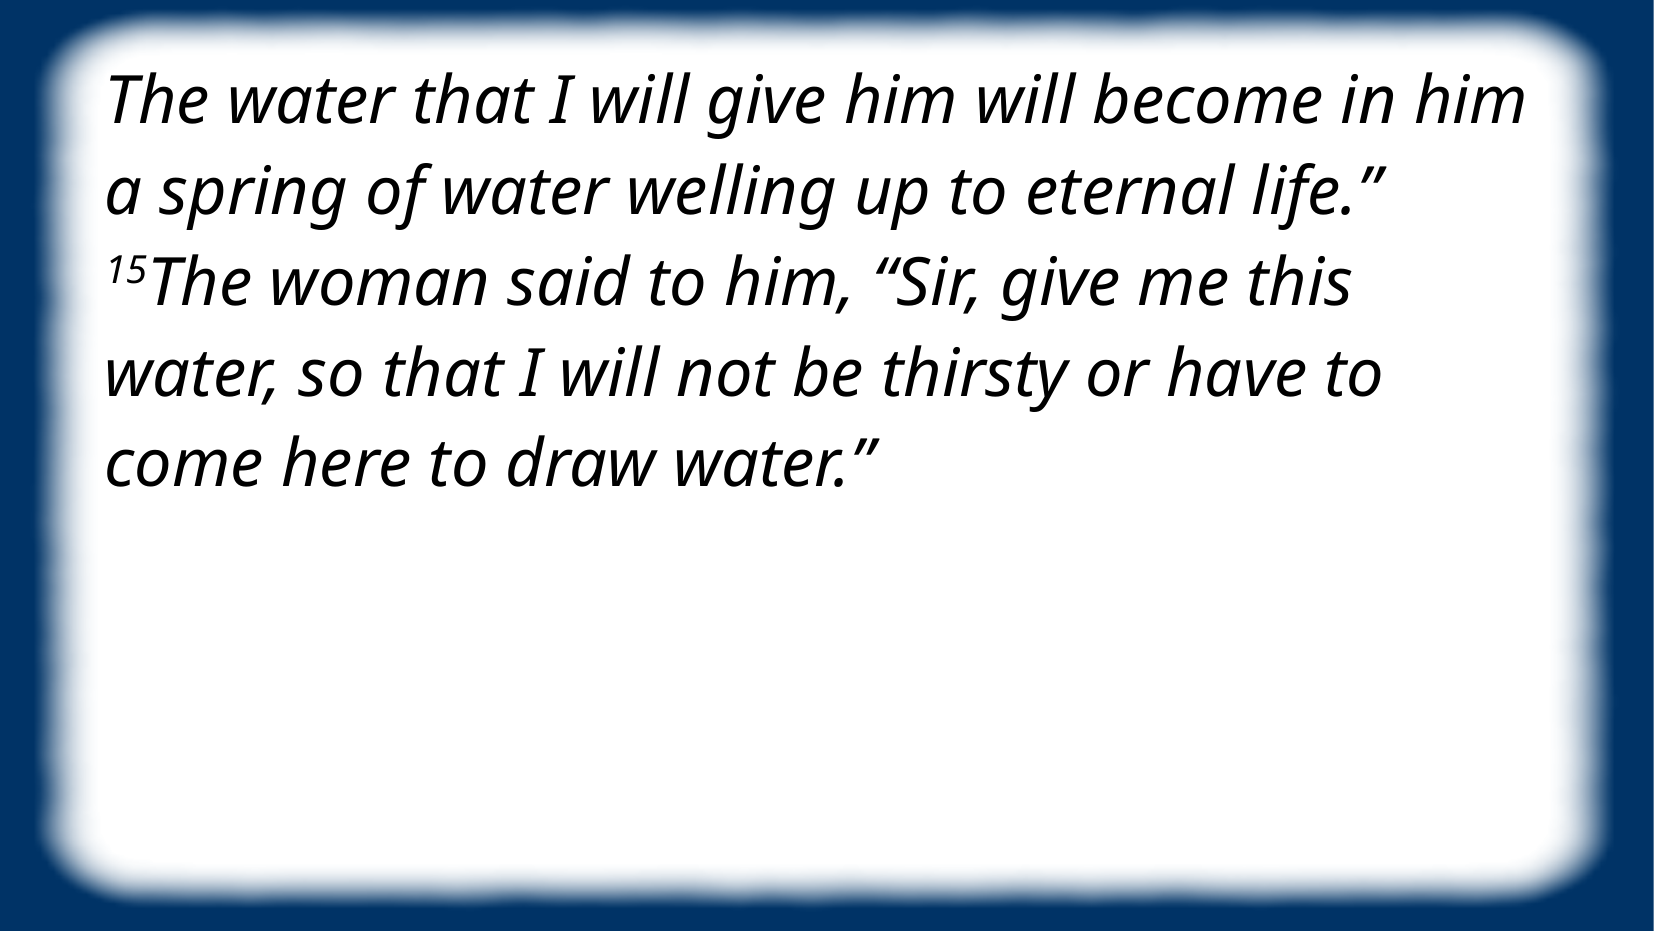

The water that I will give him will become in him a spring of water welling up to eternal life.” 15The woman said to him, “Sir, give me this water, so that I will not be thirsty or have to come here to draw water.”